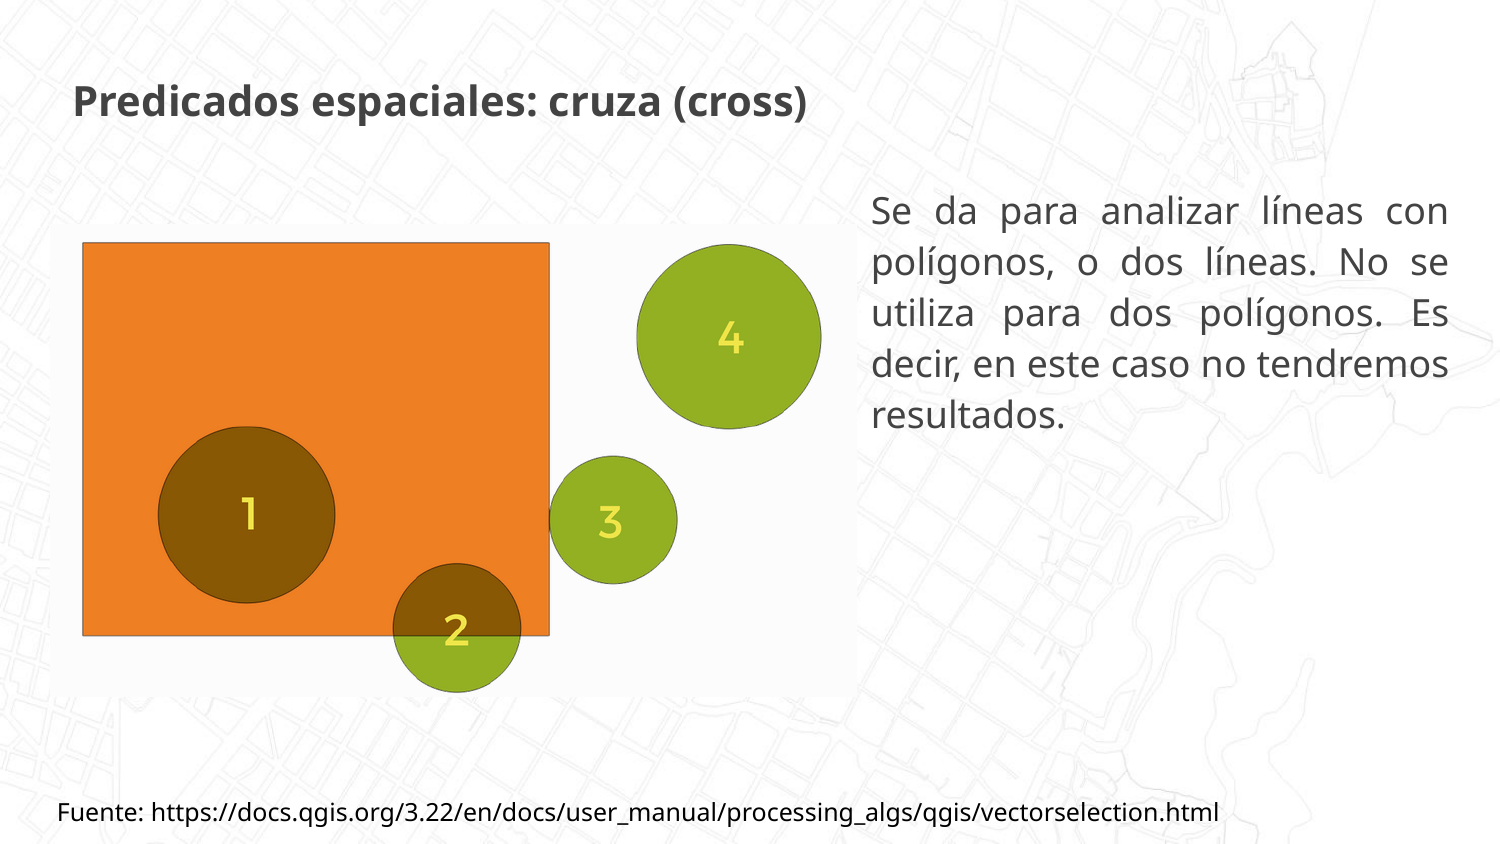

Predicados espaciales: cruza (cross)
Se da para analizar líneas con polígonos, o dos líneas. No se utiliza para dos polígonos. Es decir, en este caso no tendremos resultados.
Fuente: https://docs.qgis.org/3.22/en/docs/user_manual/processing_algs/qgis/vectorselection.html